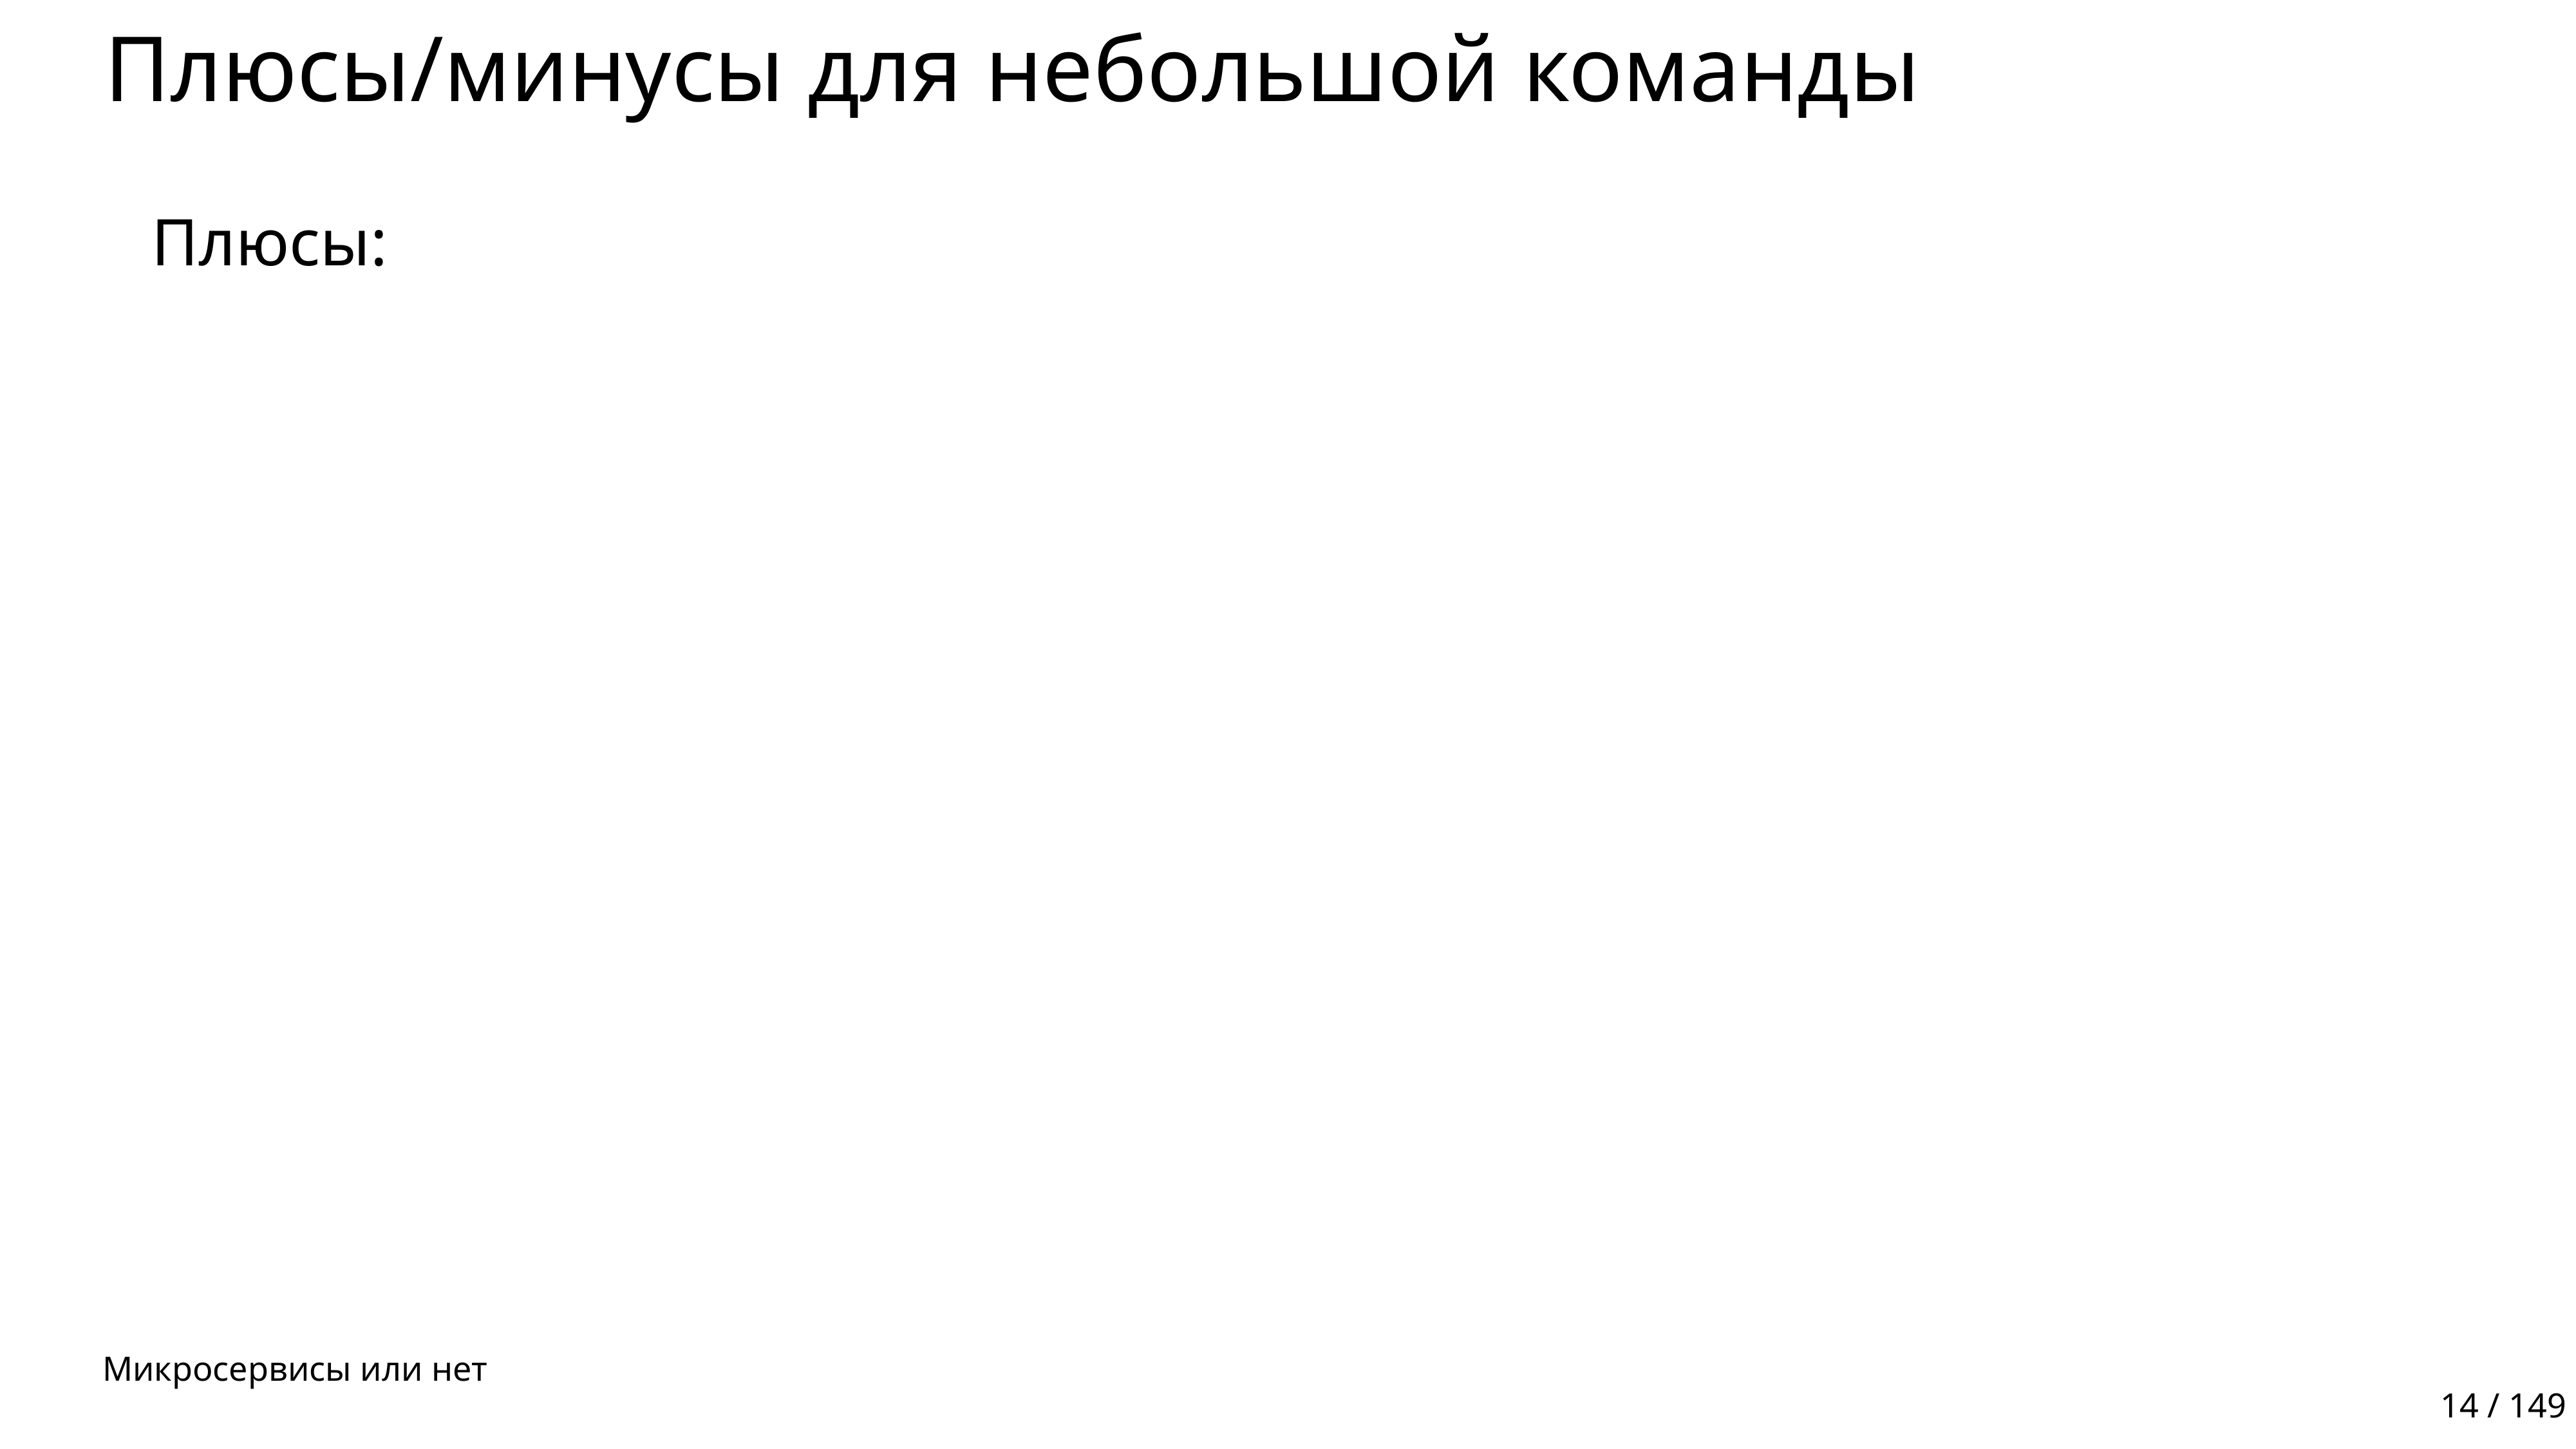

Плюсы/минусы для небольшой команды
# Плюсы:
Микросервисы или нет